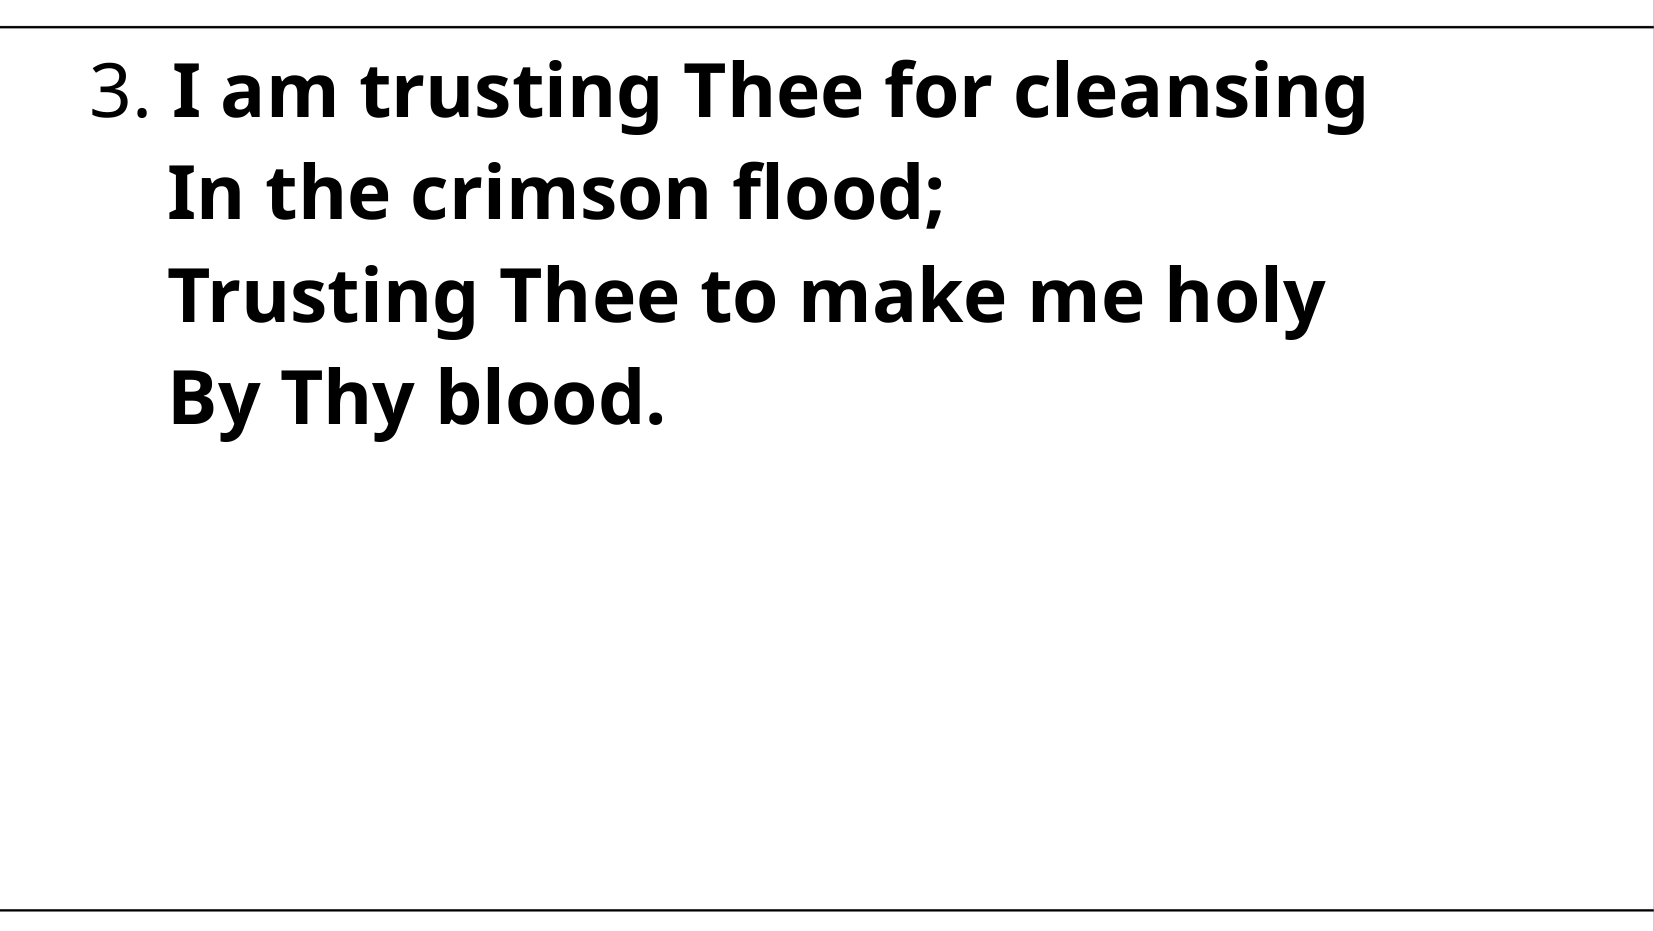

3. I am trusting Thee for cleansing
 In the crimson flood;
 Trusting Thee to make me holy
 By Thy blood.